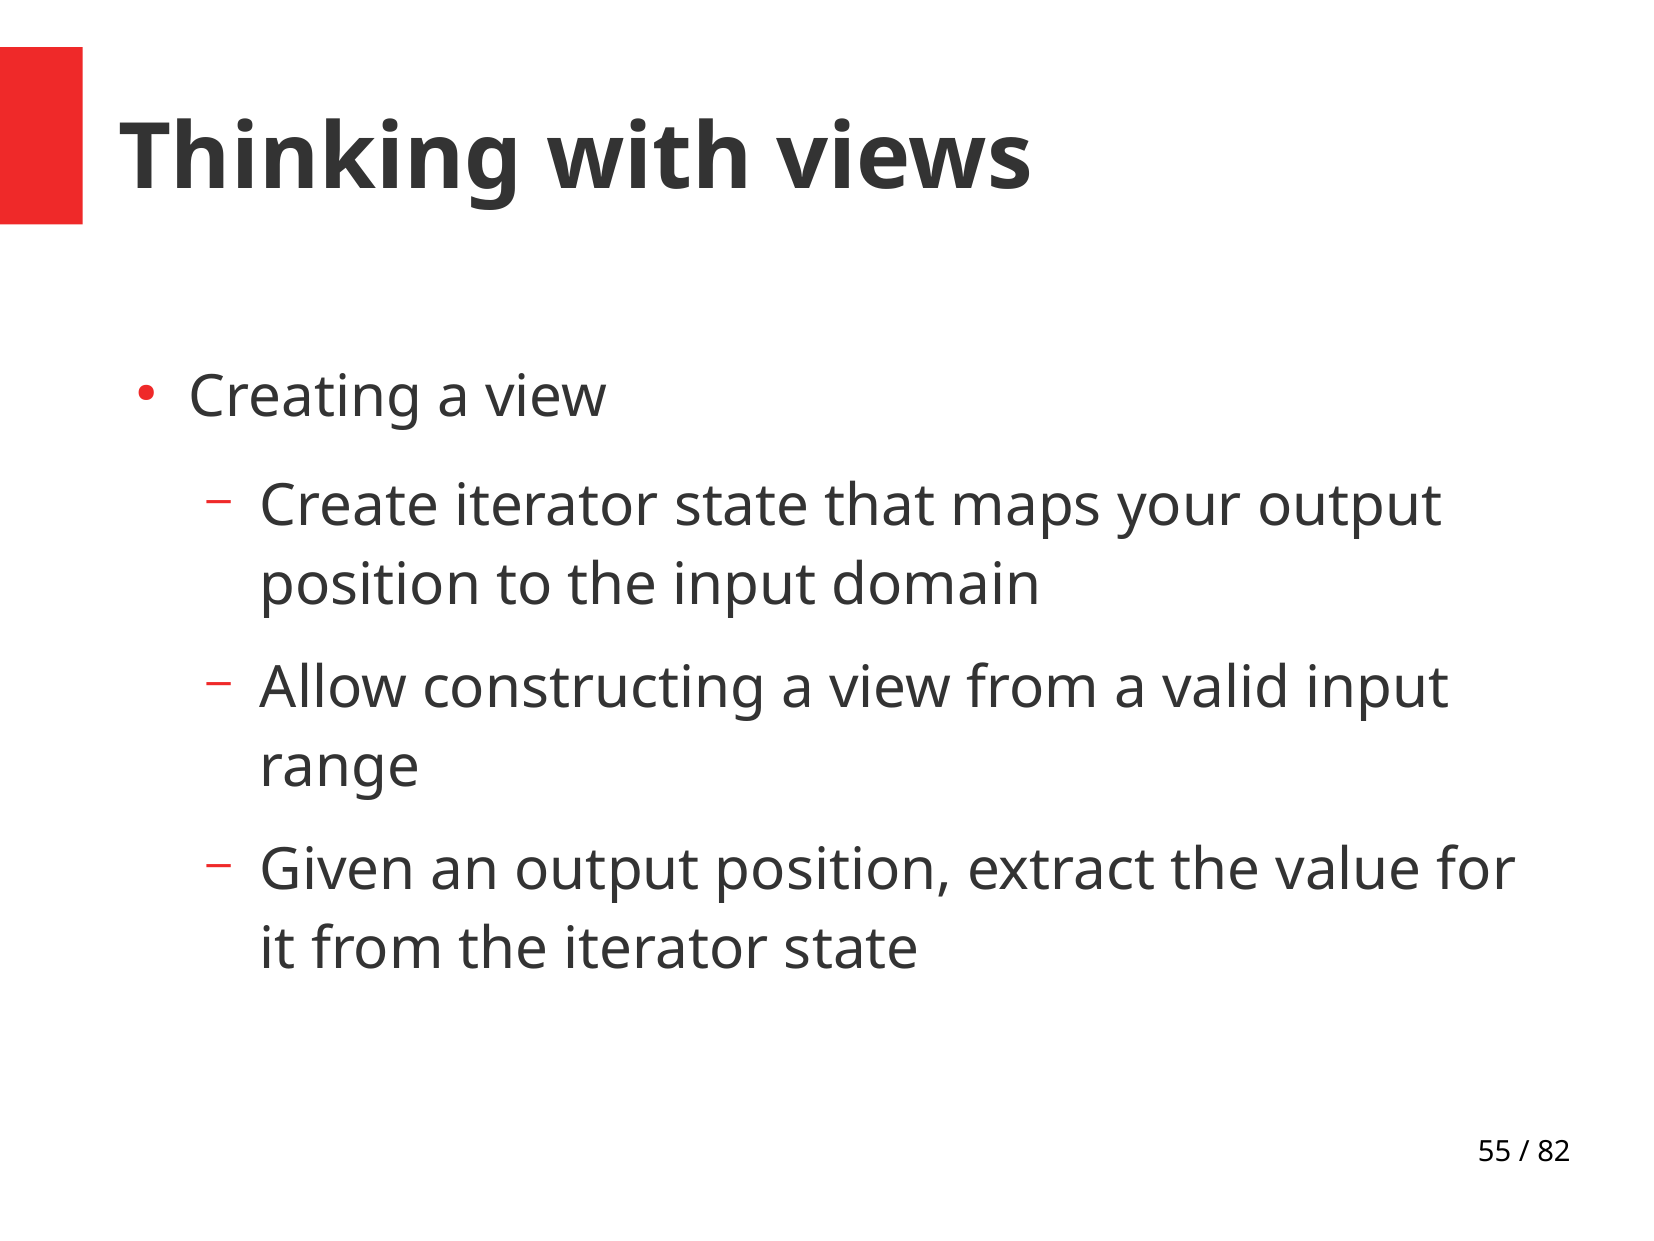

# Thinking with views
Creating a view
Create iterator state that maps your output position to the input domain
Allow constructing a view from a valid input range
Given an output position, extract the value for it from the iterator state
55